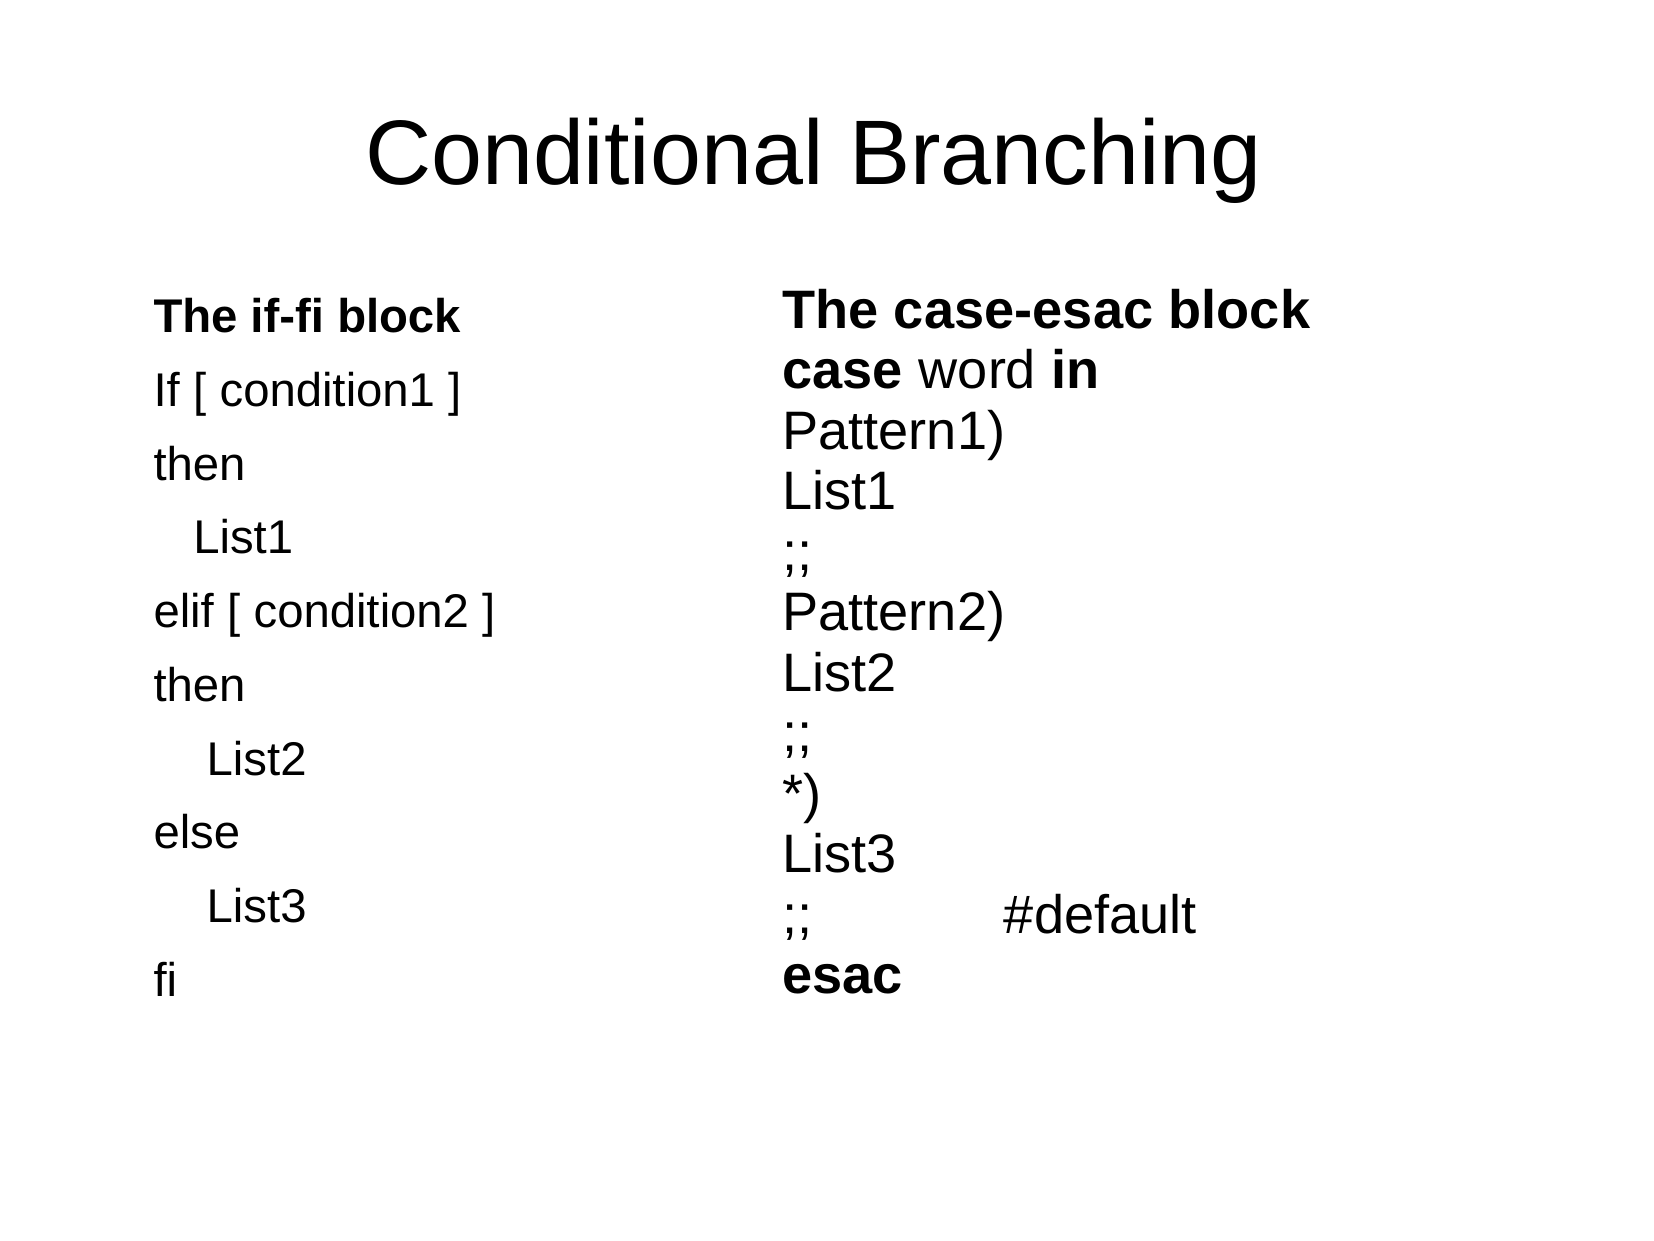

# Conditional Branching
The case-esac block
case word in
Pattern1)
List1
;;
Pattern2)
List2
;;
*)
List3
;;			#default
esac
The if-fi block
If [ condition1 ]
then
 List1
elif [ condition2 ]
then
 List2
else
 List3
fi